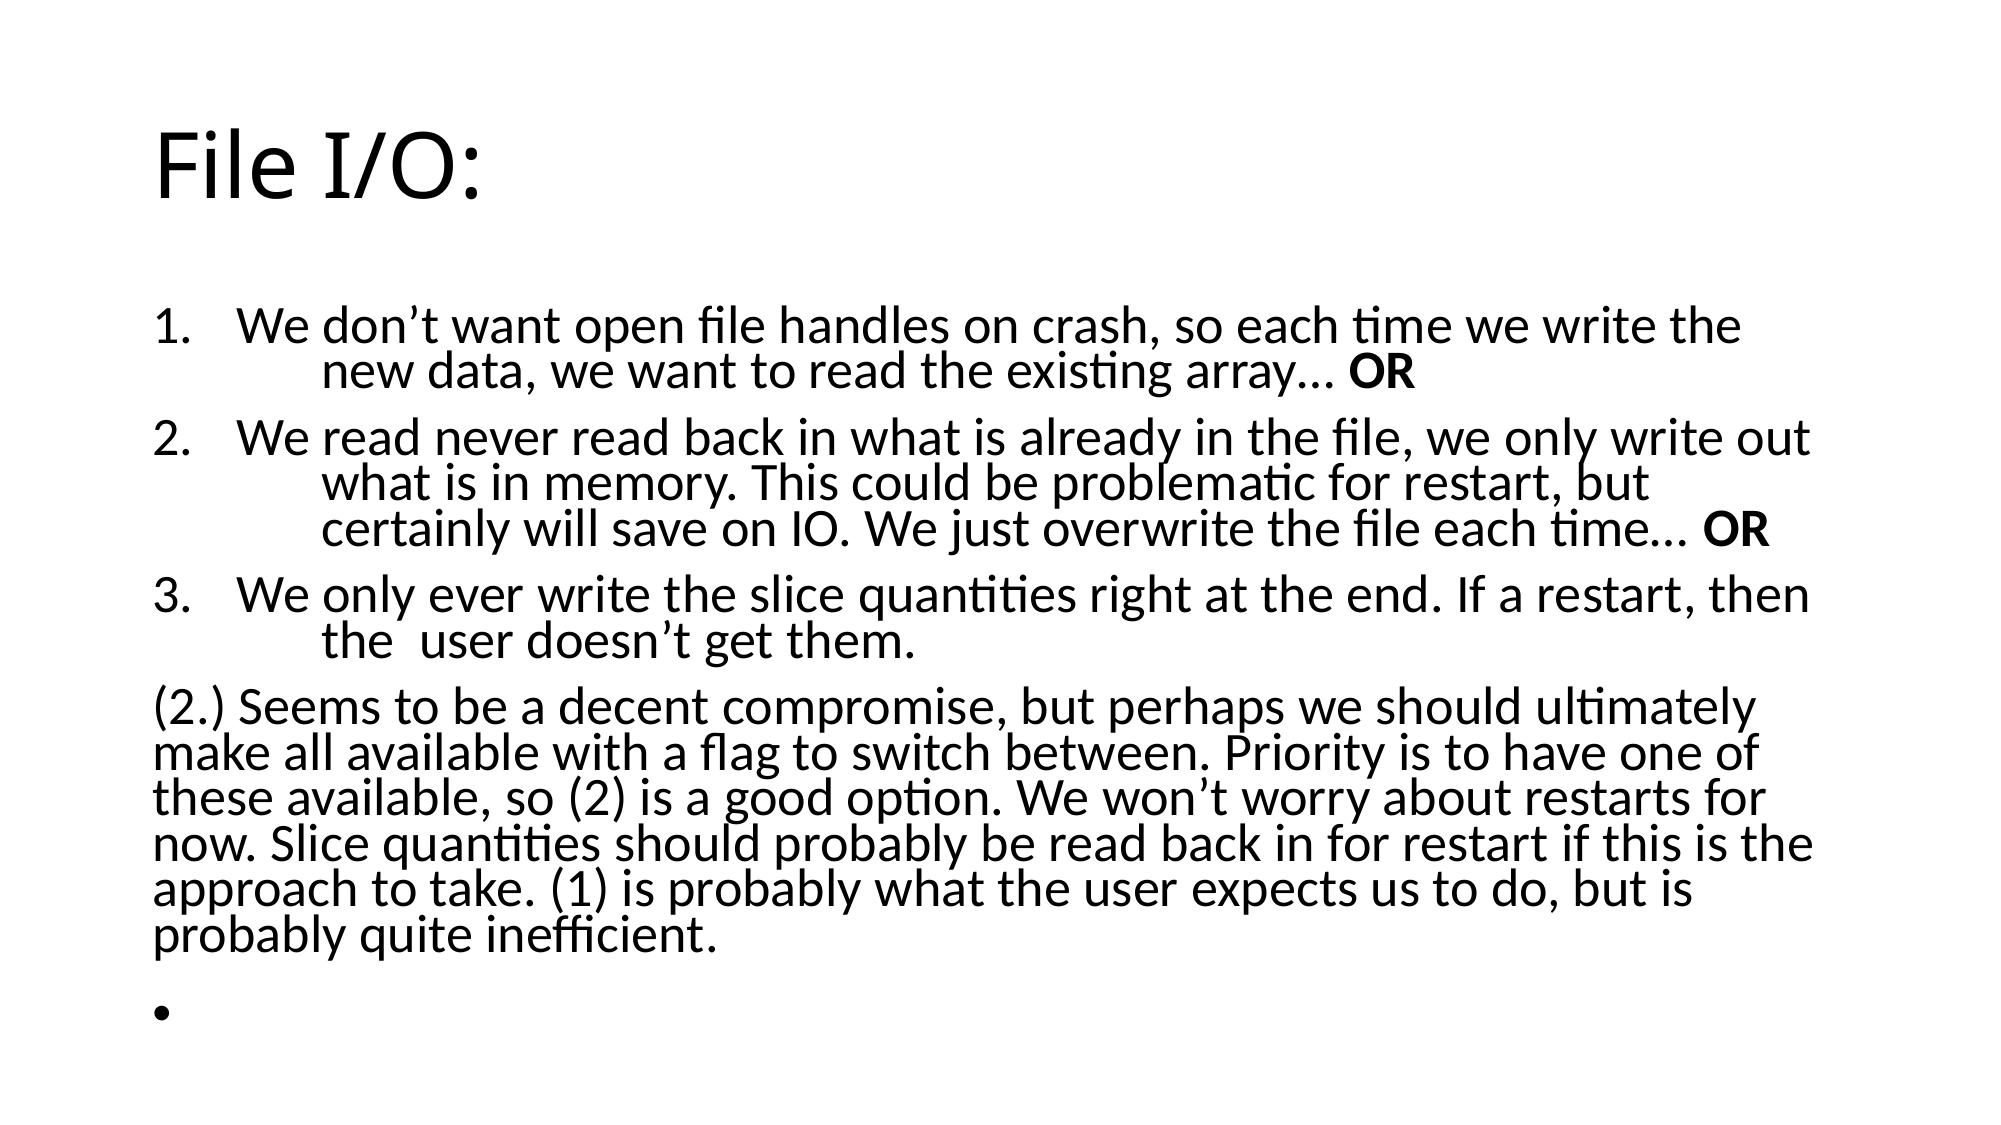

# File I/O:
We don’t want open file handles on crash, so each time we write the new data, we want to read the existing array… OR
We read never read back in what is already in the file, we only write out what is in memory. This could be problematic for restart, but certainly will save on IO. We just overwrite the file each time… OR
We only ever write the slice quantities right at the end. If a restart, then the user doesn’t get them.
(2.) Seems to be a decent compromise, but perhaps we should ultimately make all available with a flag to switch between. Priority is to have one of these available, so (2) is a good option. We won’t worry about restarts for now. Slice quantities should probably be read back in for restart if this is the approach to take. (1) is probably what the user expects us to do, but is probably quite inefficient.